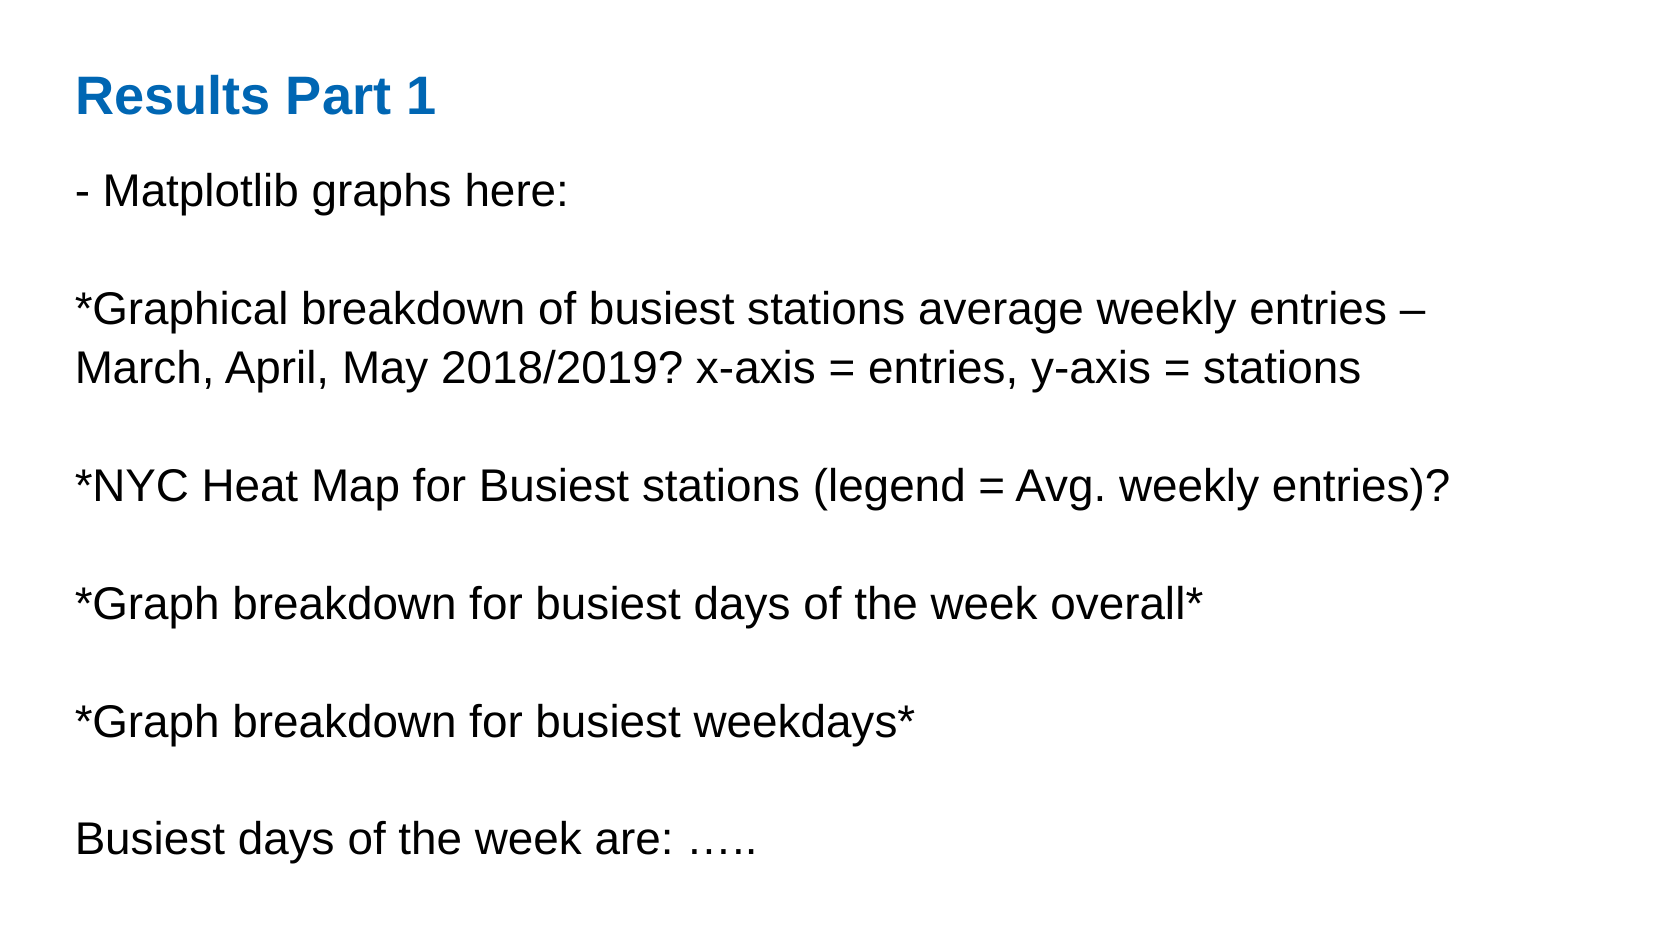

# Results Part 1
- Matplotlib graphs here:
*Graphical breakdown of busiest stations average weekly entries – March, April, May 2018/2019? x-axis = entries, y-axis = stations
*NYC Heat Map for Busiest stations (legend = Avg. weekly entries)?
*Graph breakdown for busiest days of the week overall*
*Graph breakdown for busiest weekdays*
Busiest days of the week are: …..